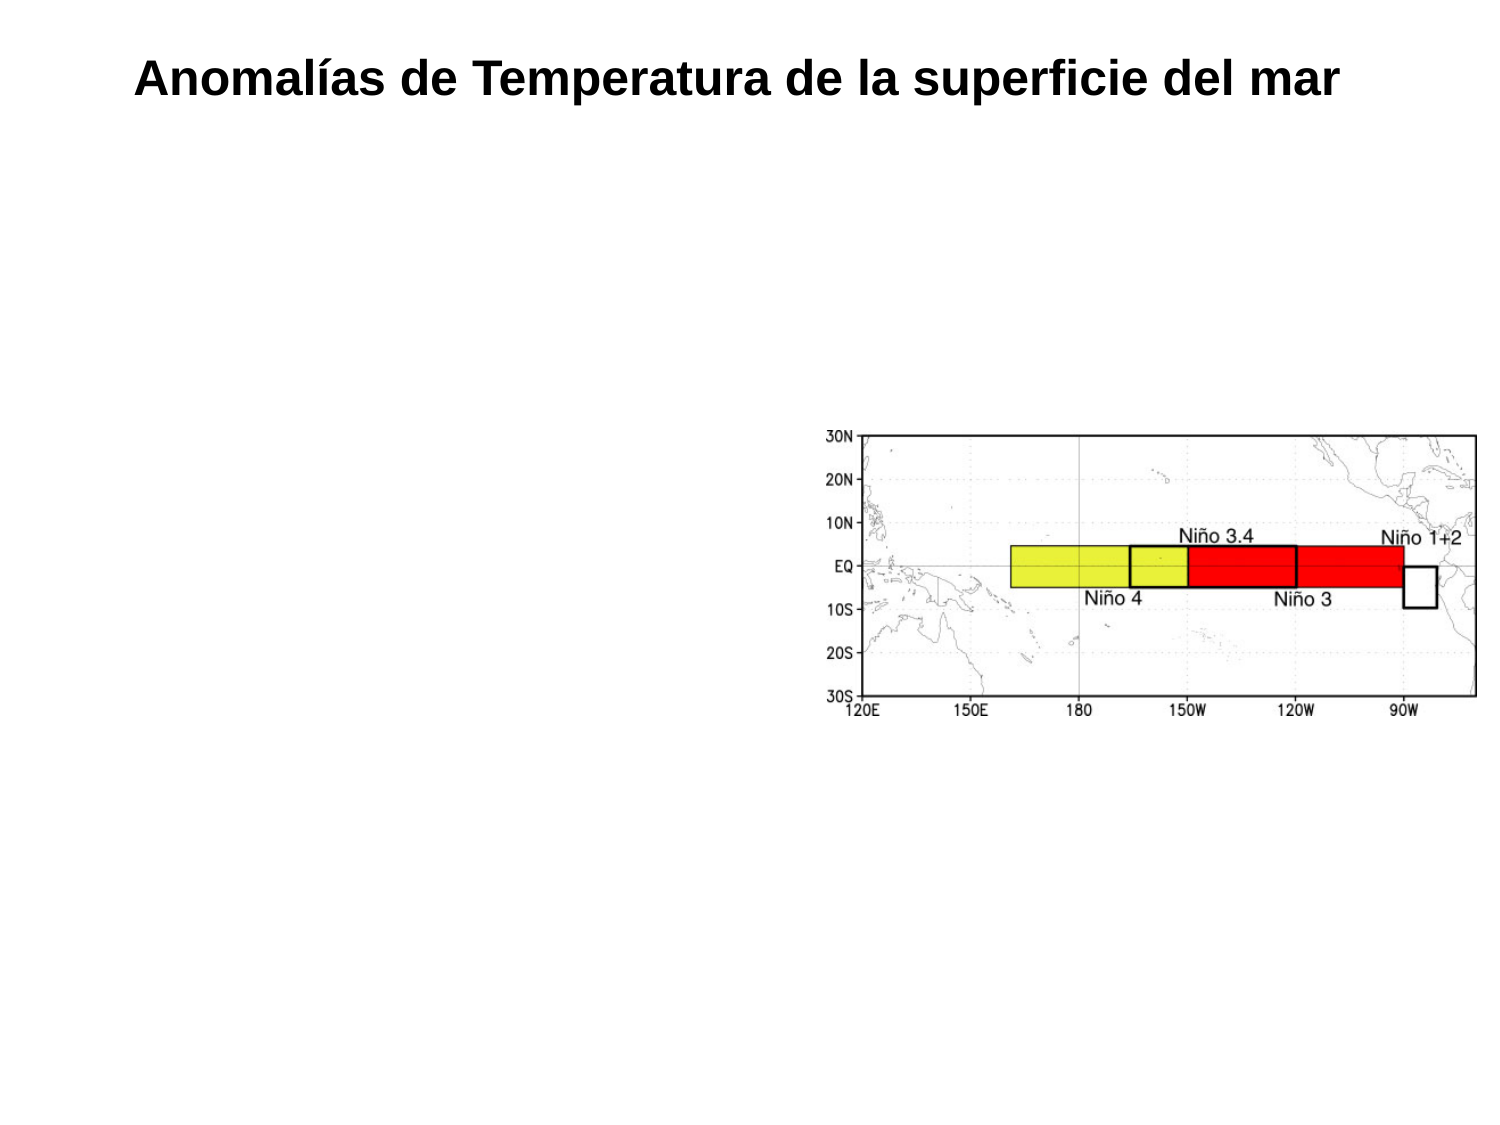

Anomalías de Temperatura de la superficie del mar